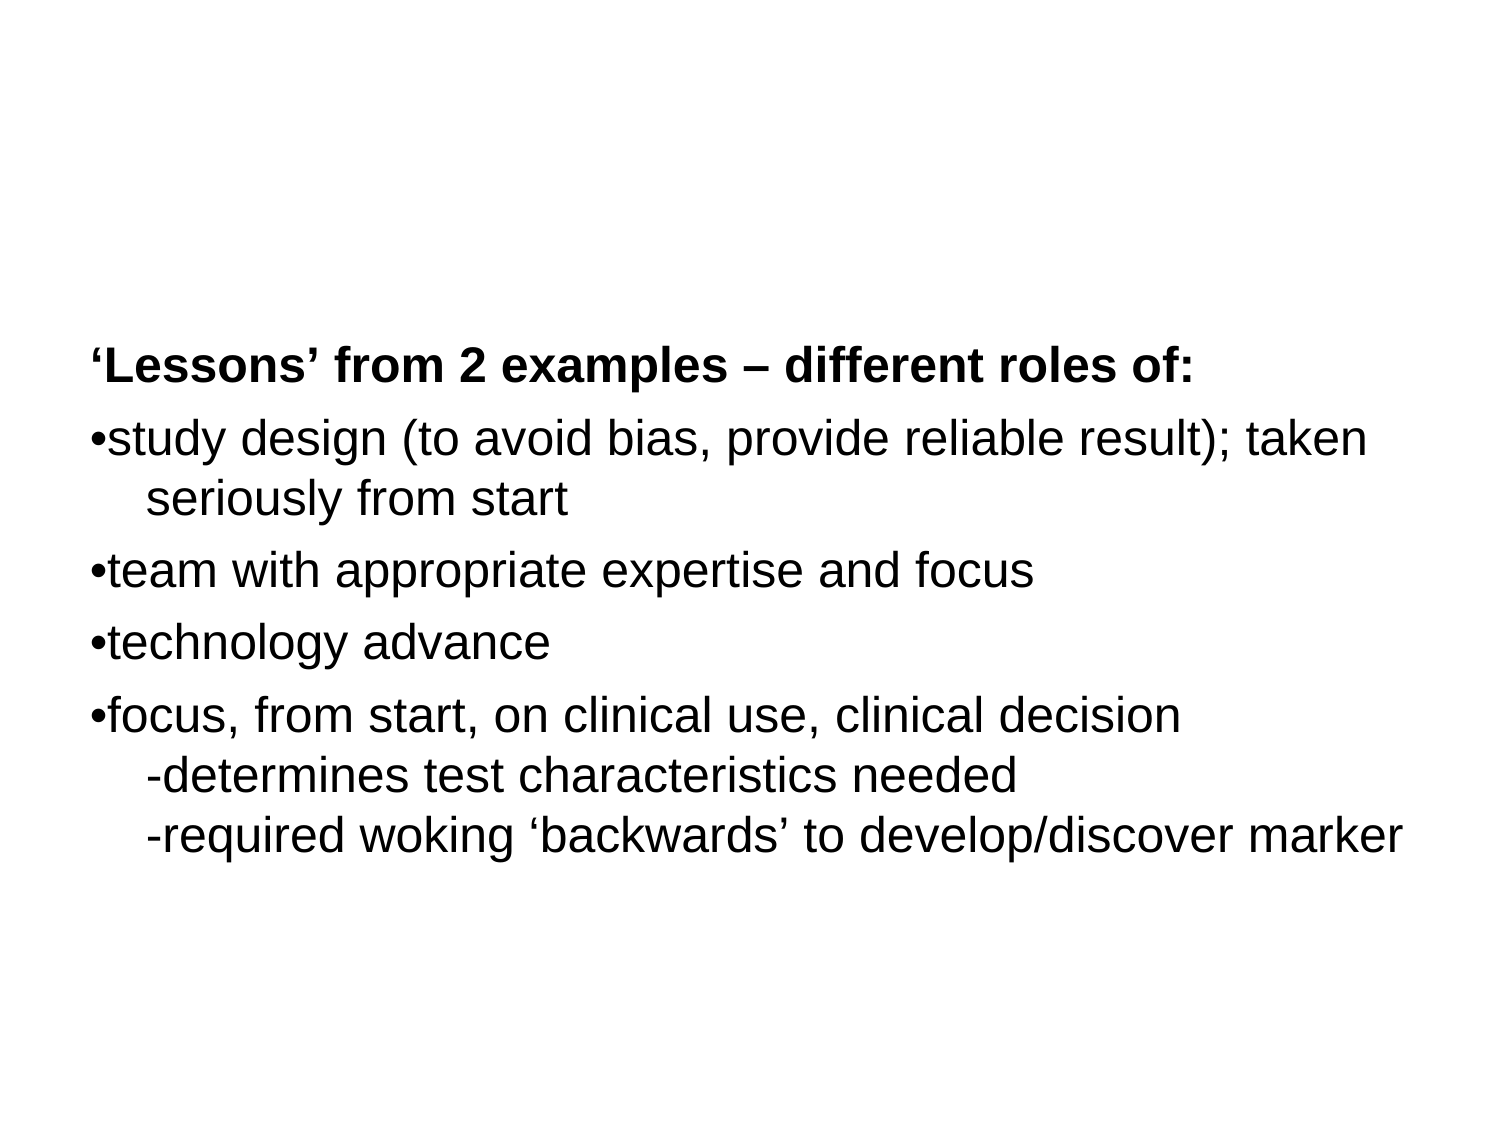

#
‘Lessons’ from 2 examples – different roles of:
•study design (to avoid bias, provide reliable result); taken seriously from start
•team with appropriate expertise and focus
•technology advance
•focus, from start, on clinical use, clinical decision
-determines test characteristics needed
-required woking ‘backwards’ to develop/discover marker